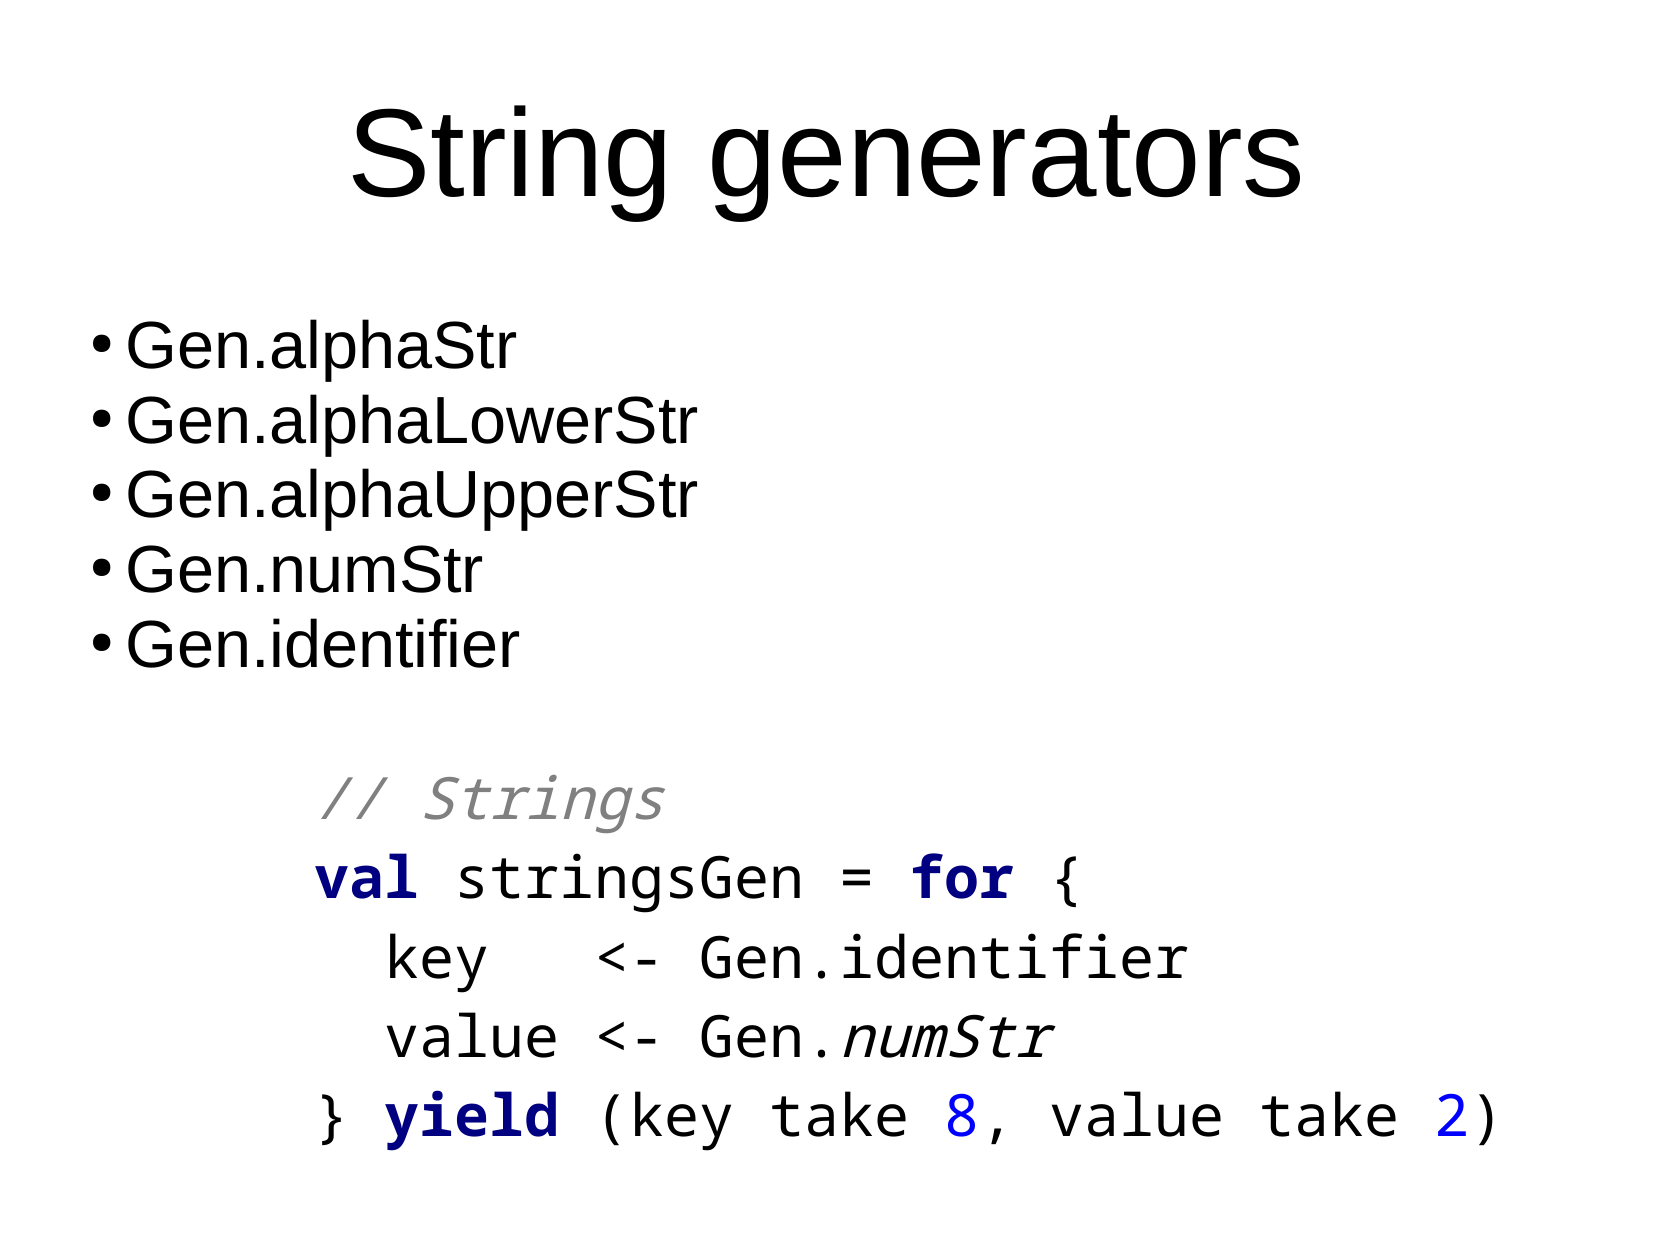

# String generators
Gen.alphaStr
Gen.alphaLowerStr
Gen.alphaUpperStr
Gen.numStr
Gen.identifier
// Strings
val stringsGen = for {
 key <- Gen.identifier
 value <- Gen.numStr
} yield (key take 8, value take 2)